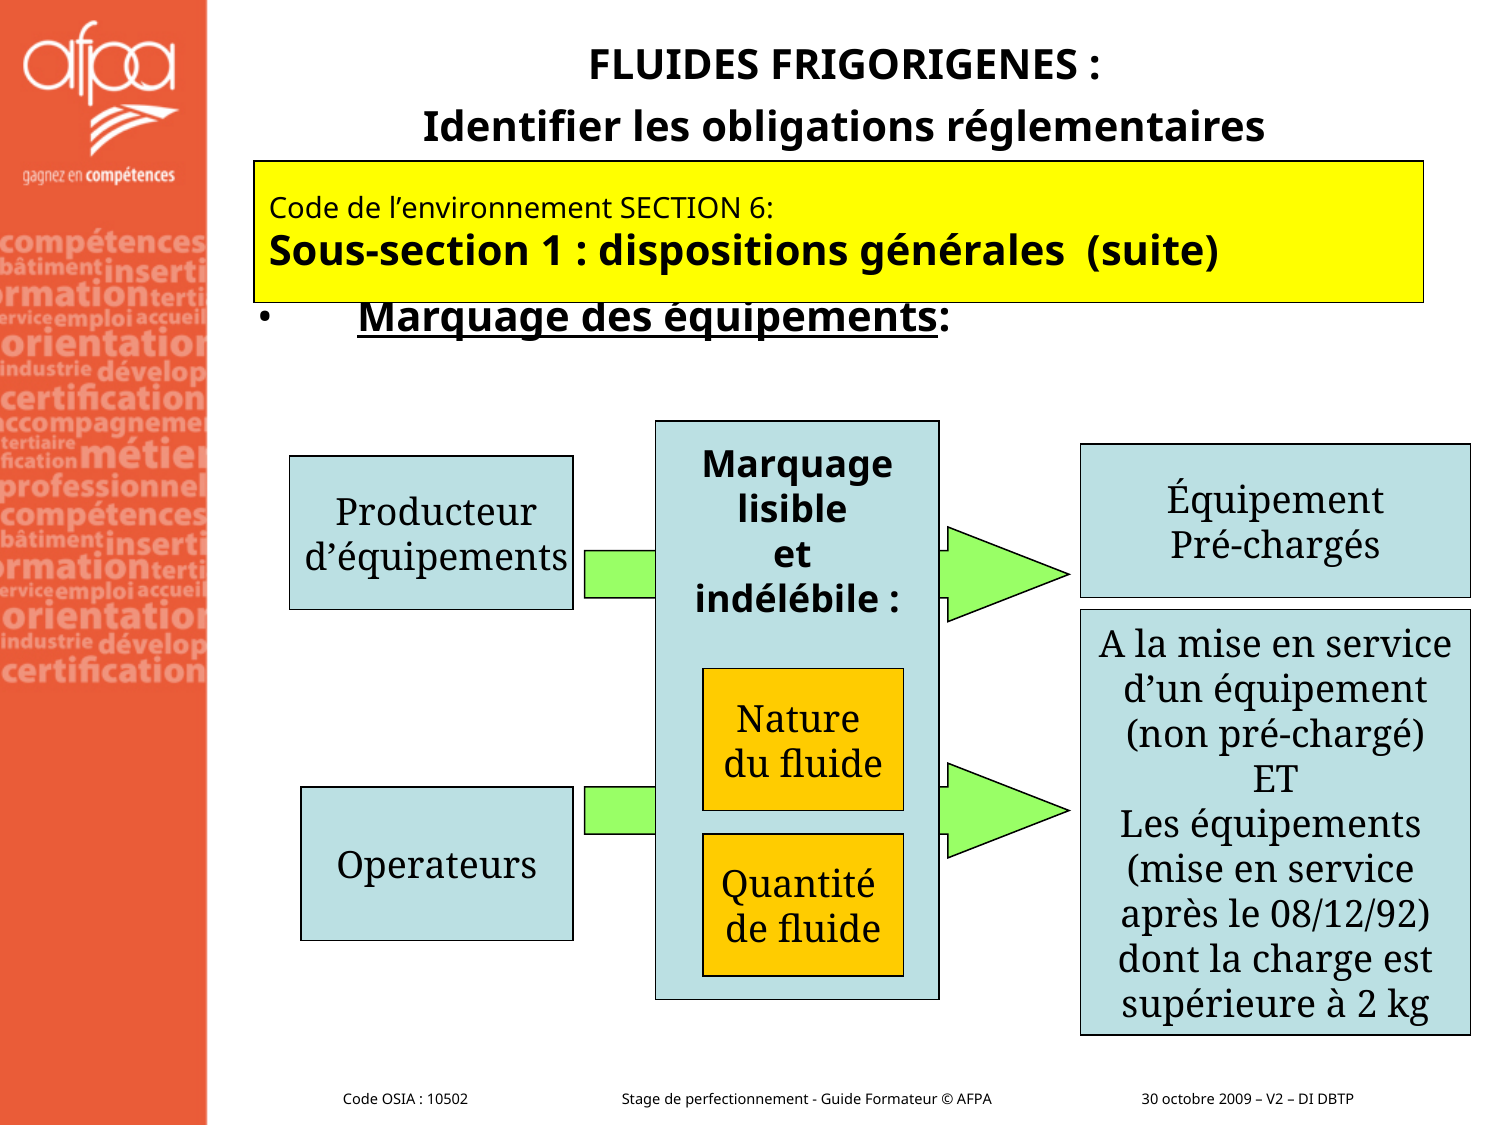

FLUIDES FRIGORIGENES :
Identifier les obligations réglementaires
Code de l’environnement SECTION 6:
Sous-section 1 : dispositions générales (suite)
# Marquage des équipements:
Marquage
lisible
et
indélébile :
Équipement
Pré-chargés
Producteur
d’équipements
A la mise en service
d’un équipement
(non pré-chargé)
ET
Les équipements
(mise en service
après le 08/12/92)
dont la charge est
supérieure à 2 kg
Nature
du fluide
Operateurs
Quantité
de fluide